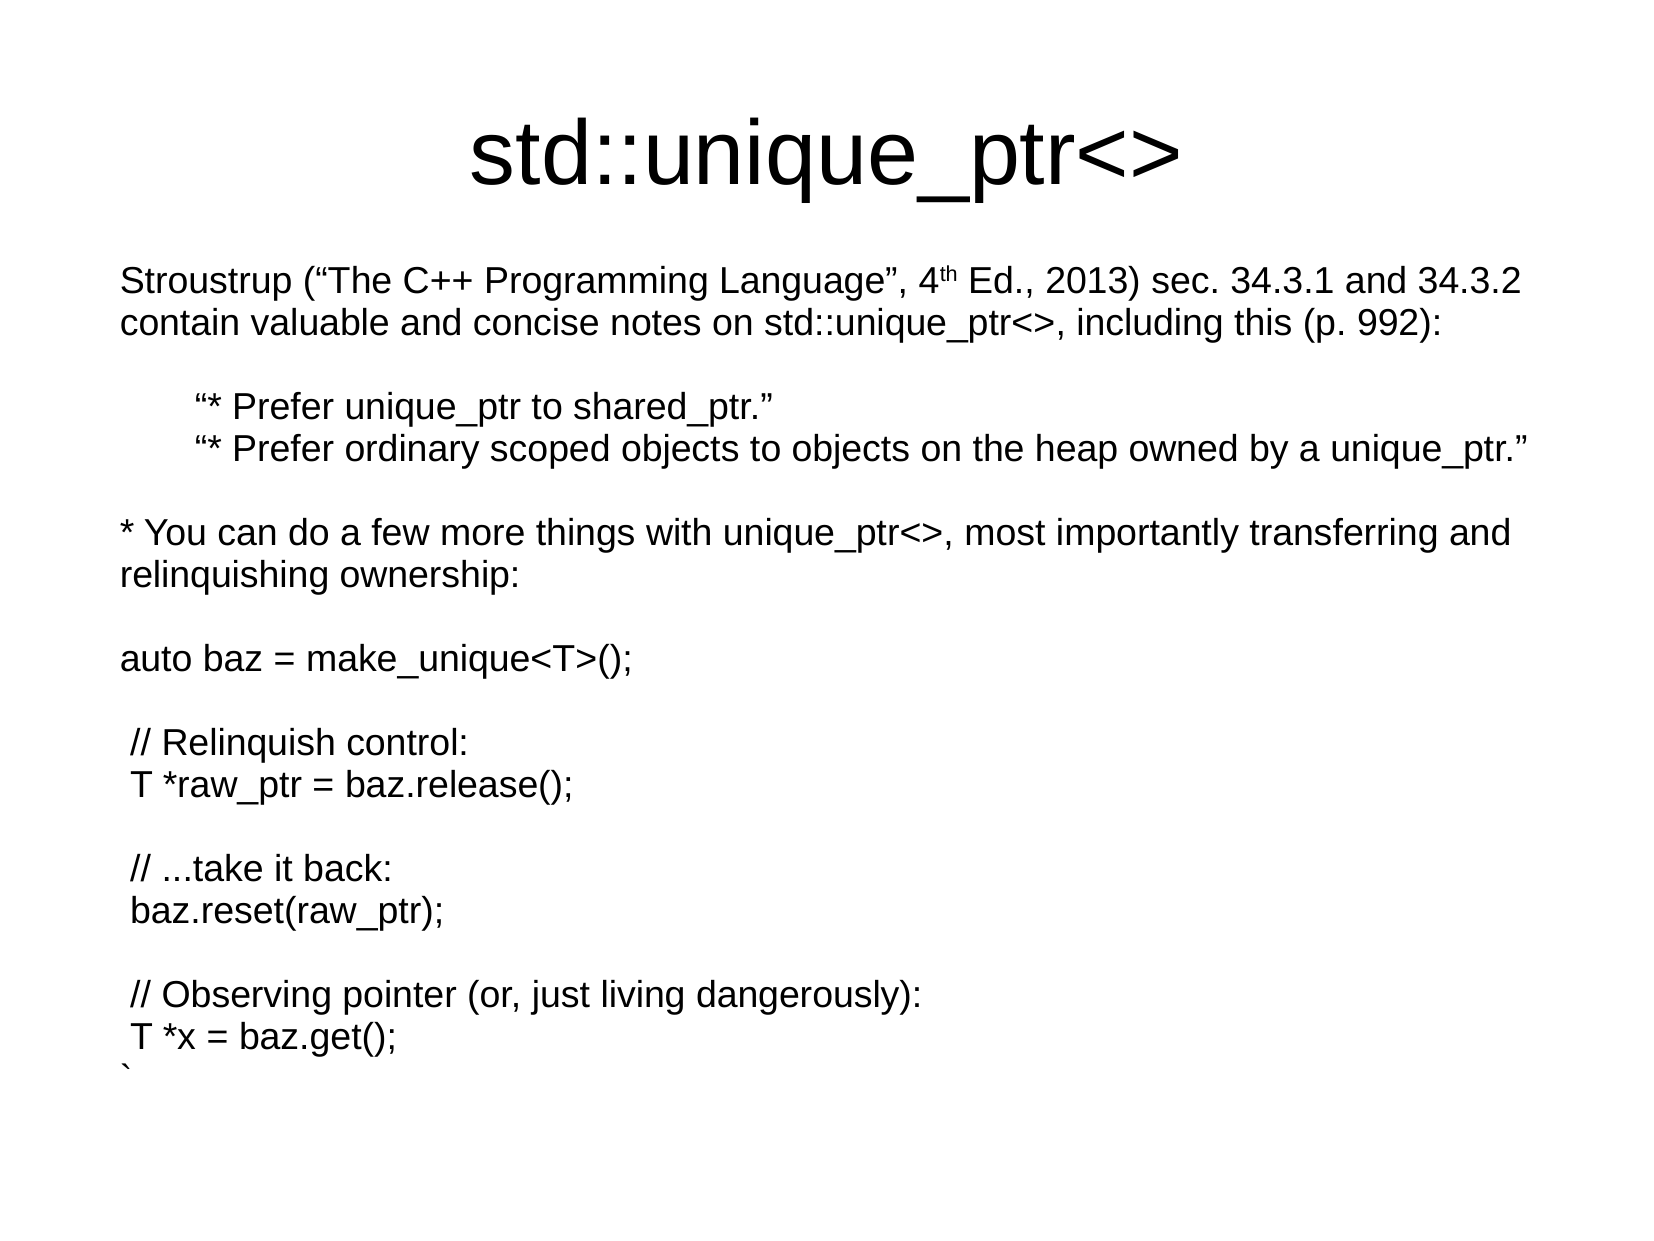

# std::unique_ptr<>
Stroustrup (“The C++ Programming Language”, 4th Ed., 2013) sec. 34.3.1 and 34.3.2
contain valuable and concise notes on std::unique_ptr<>, including this (p. 992):
	“* Prefer unique_ptr to shared_ptr.”
	“* Prefer ordinary scoped objects to objects on the heap owned by a unique_ptr.”
* You can do a few more things with unique_ptr<>, most importantly transferring and
relinquishing ownership:
auto baz = make_unique<T>();
 // Relinquish control:
 T *raw_ptr = baz.release();
 // ...take it back:
 baz.reset(raw_ptr);
 // Observing pointer (or, just living dangerously):
 T *x = baz.get();
`